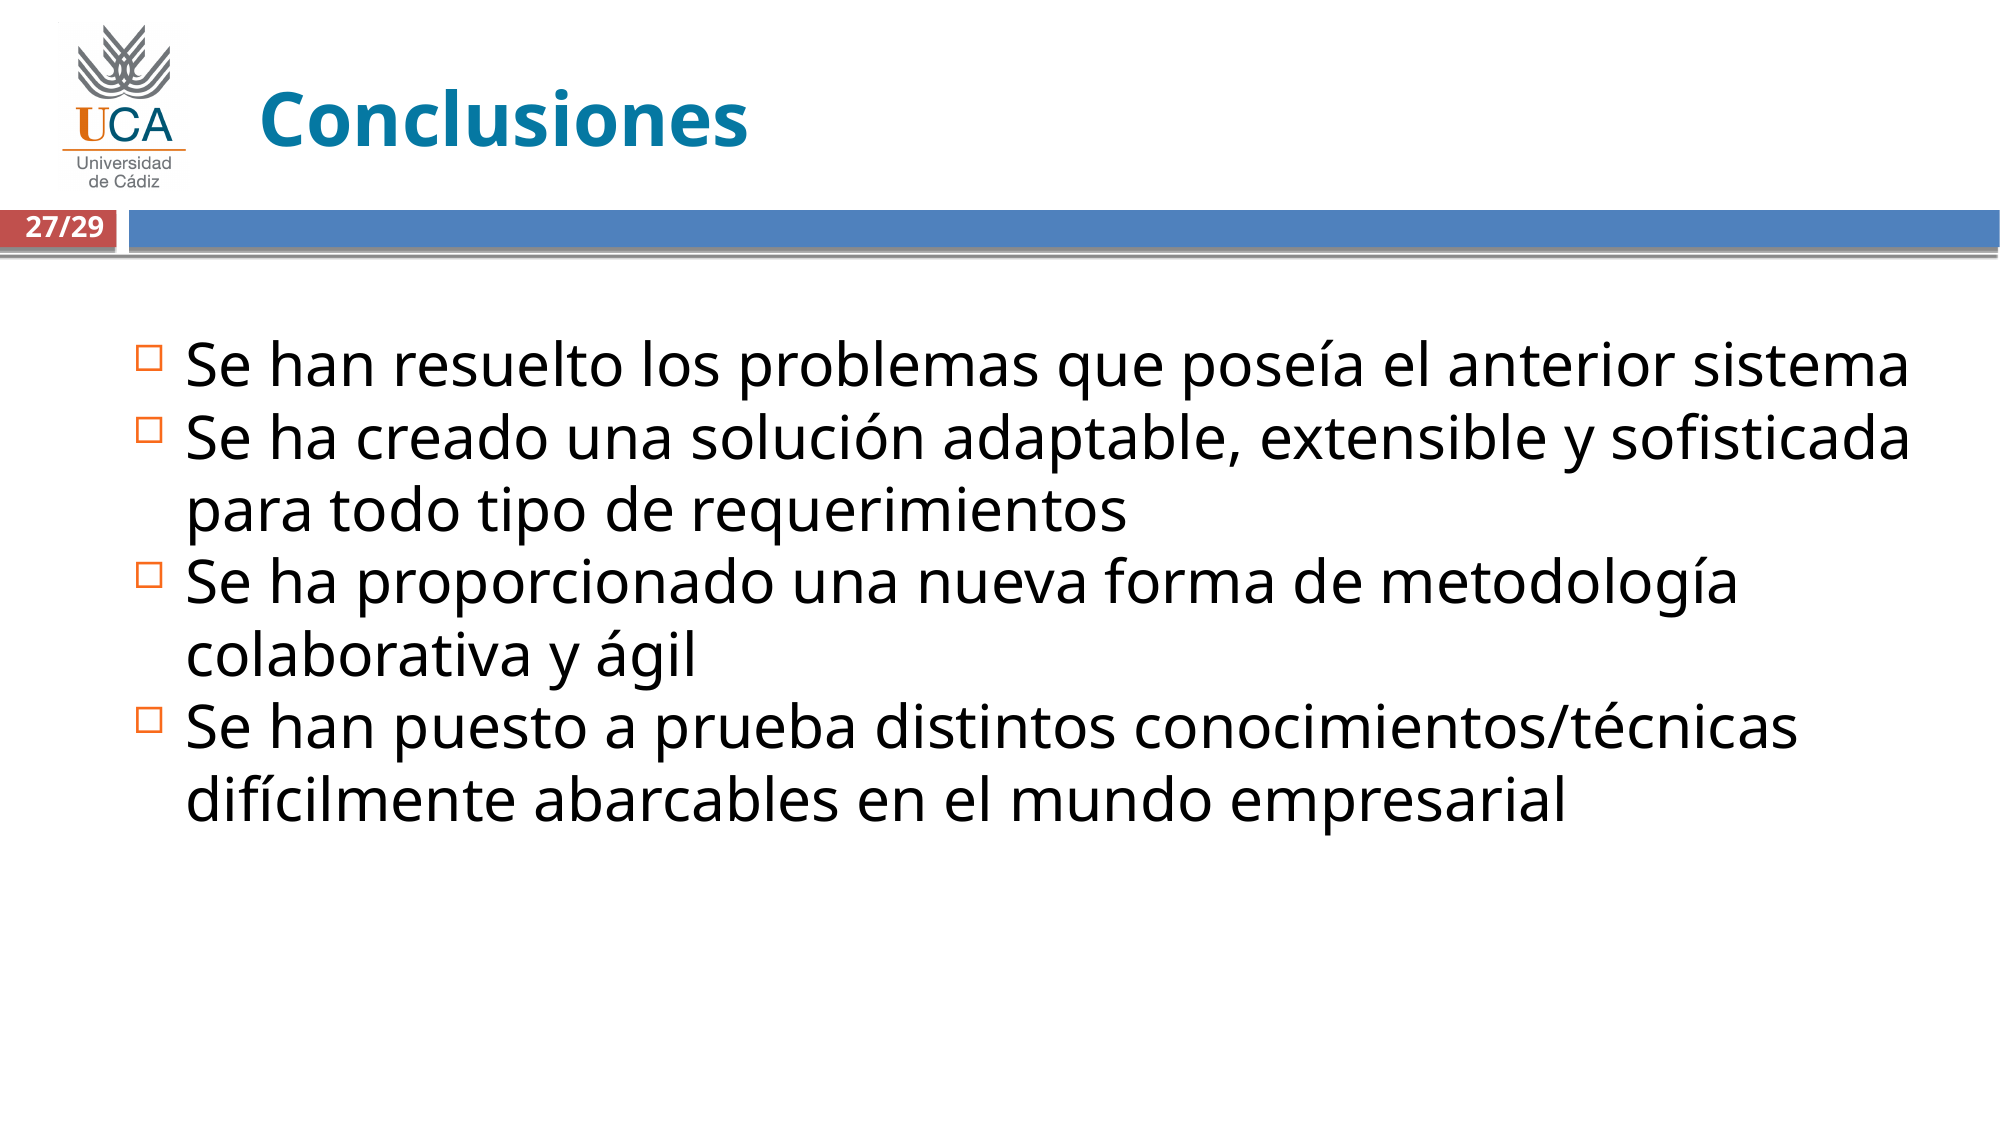

Conclusiones
Se han resuelto los problemas que poseía el anterior sistema
Se ha creado una solución adaptable, extensible y sofisticada para todo tipo de requerimientos
Se ha proporcionado una nueva forma de metodología colaborativa y ágil
Se han puesto a prueba distintos conocimientos/técnicas difícilmente abarcables en el mundo empresarial